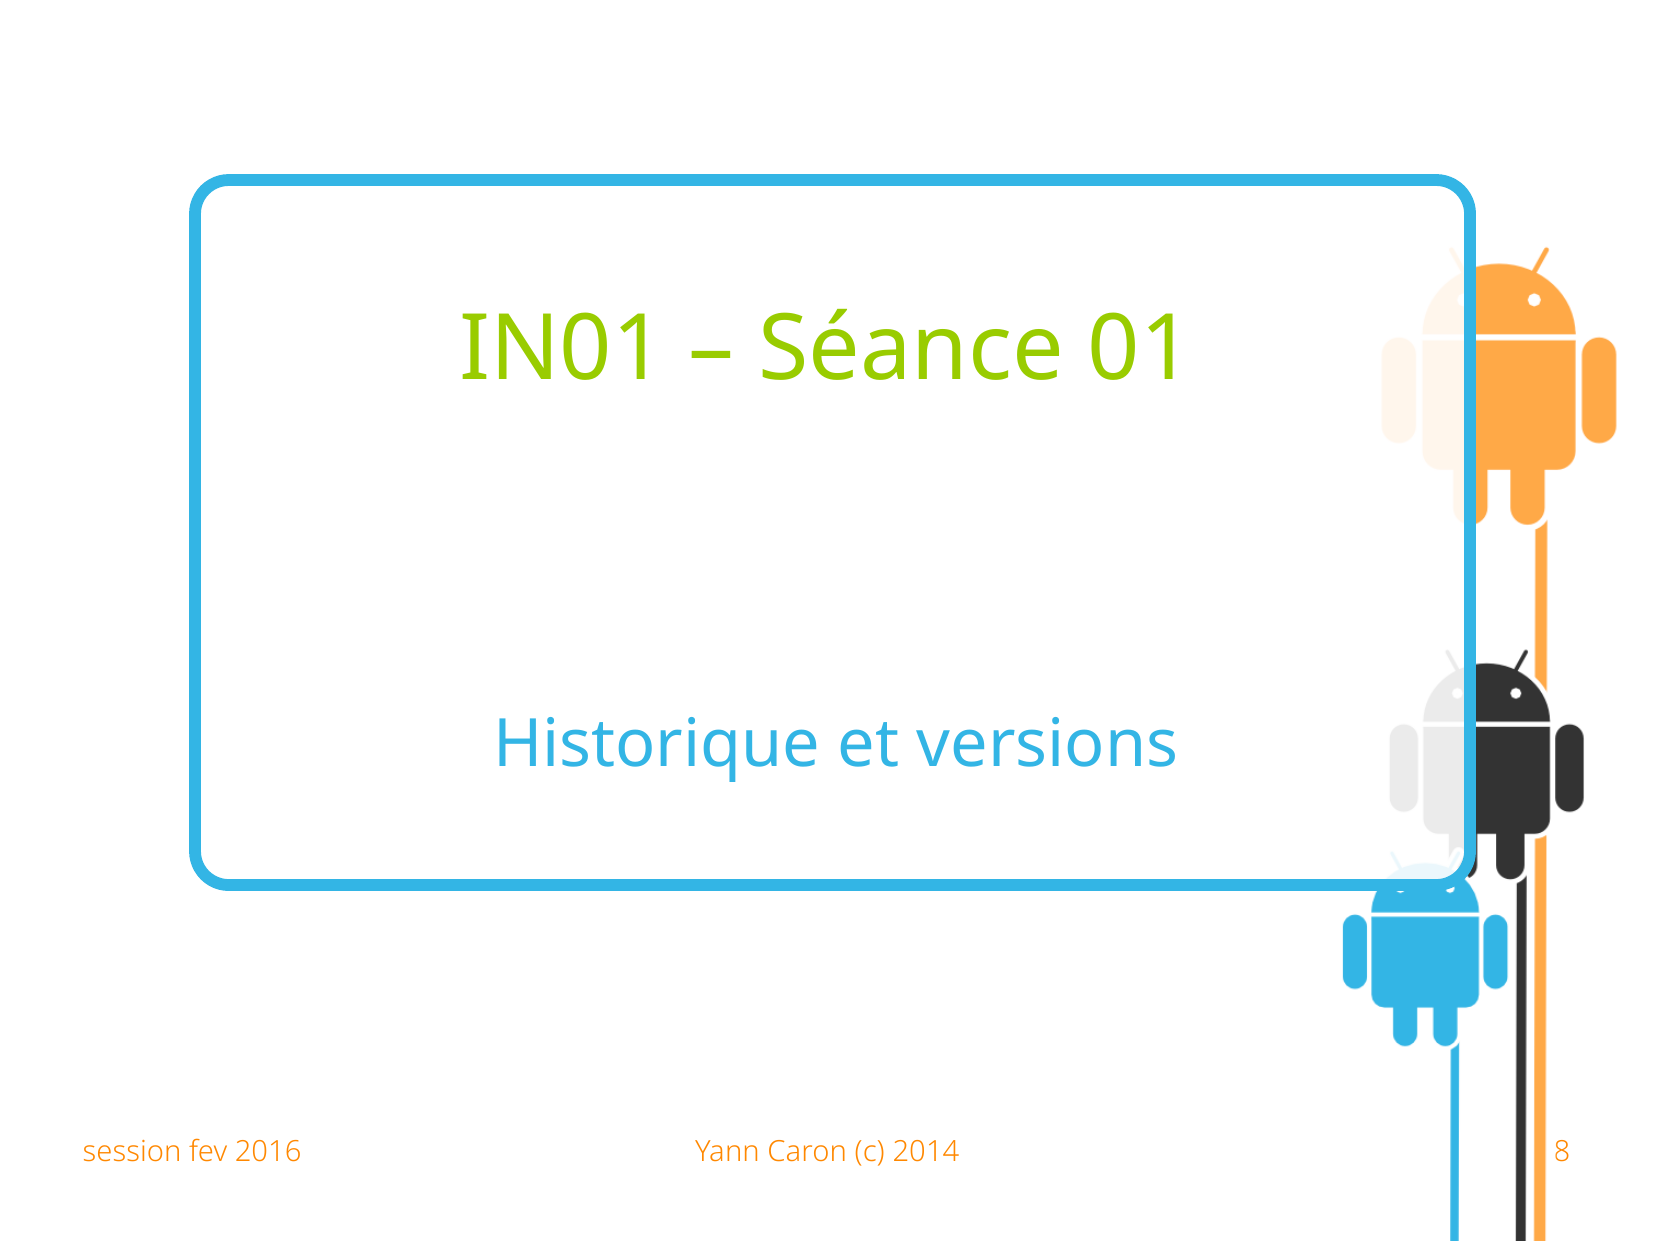

# IN01 – Séance 01
Historique et versions
session fev 2016
Yann Caron (c) 2014
8